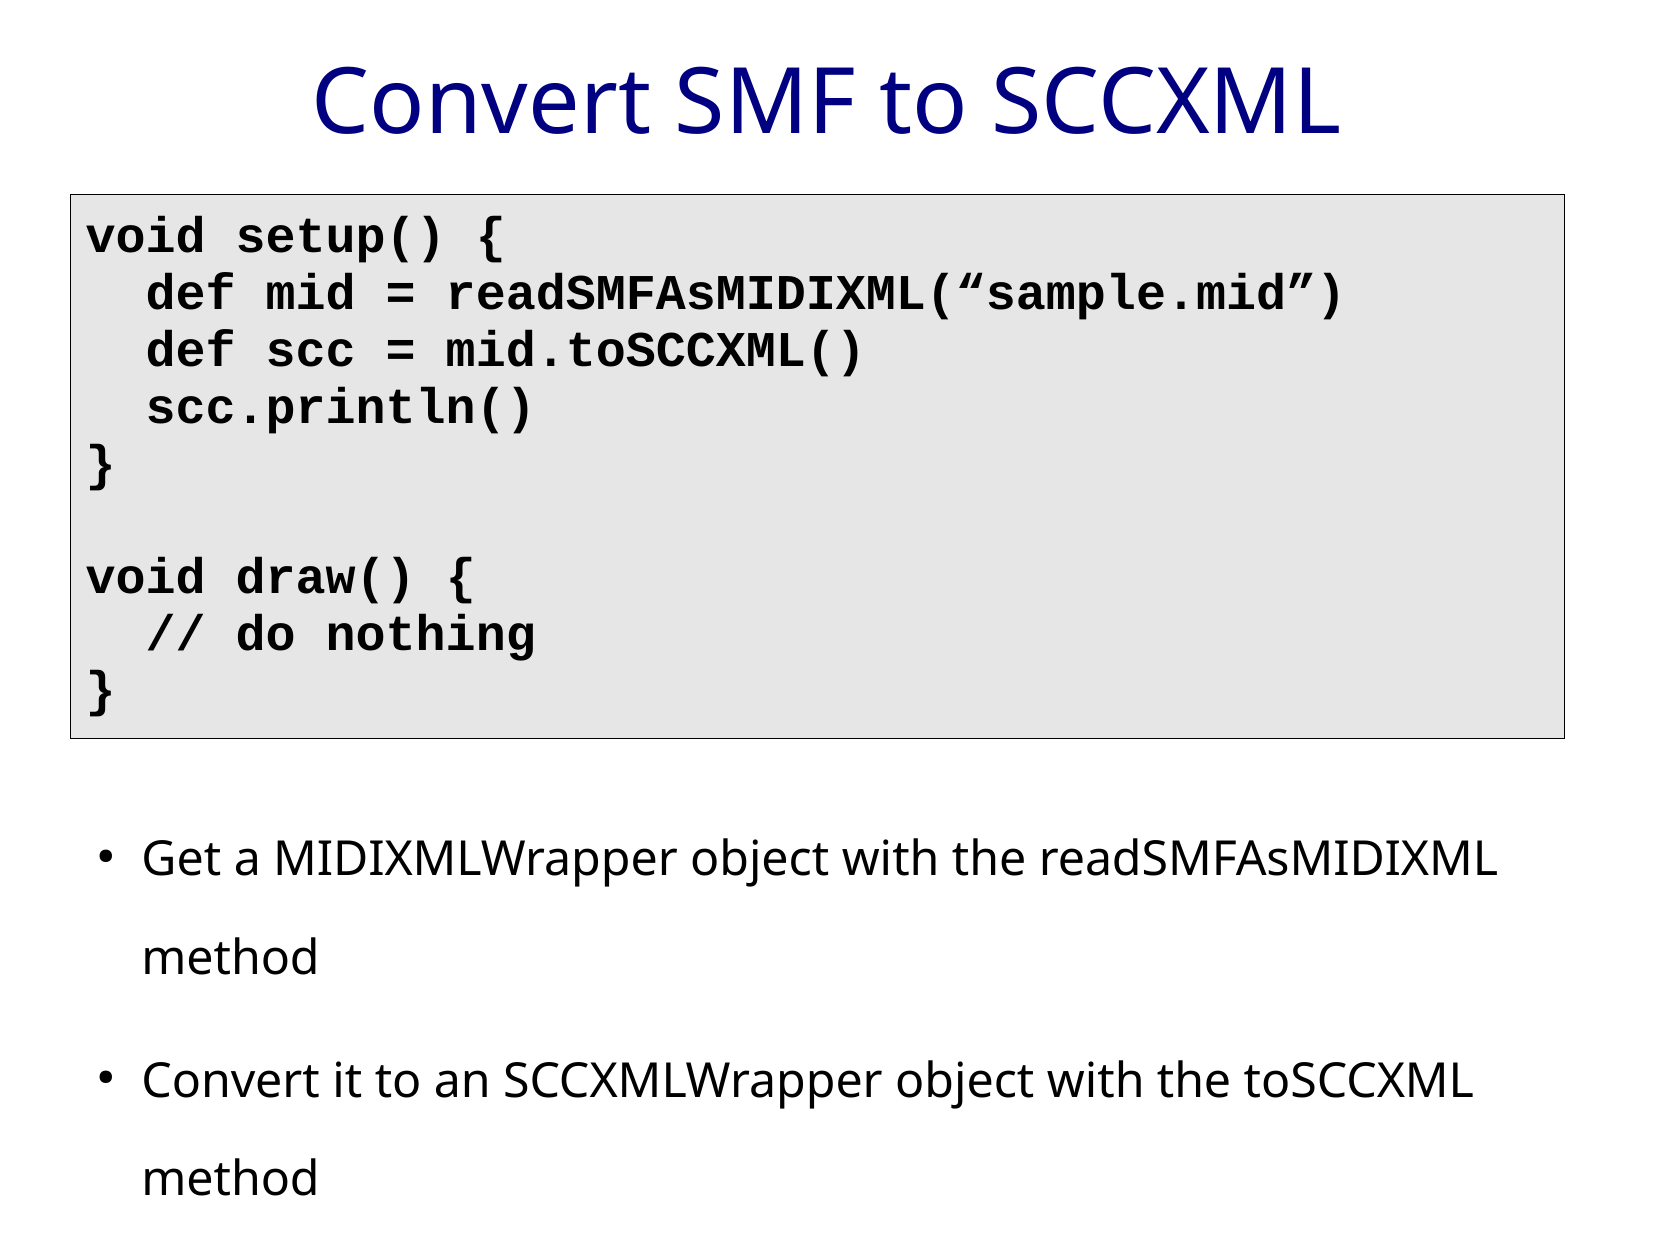

# Convert SMF to SCCXML
void setup() {
 def mid = readSMFAsMIDIXML(“sample.mid”)
 def scc = mid.toSCCXML()
 scc.println()
}
void draw() {
 // do nothing
}
Get a MIDIXMLWrapper object with the readSMFAsMIDIXML method
Convert it to an SCCXMLWrapper object with the toSCCXML method